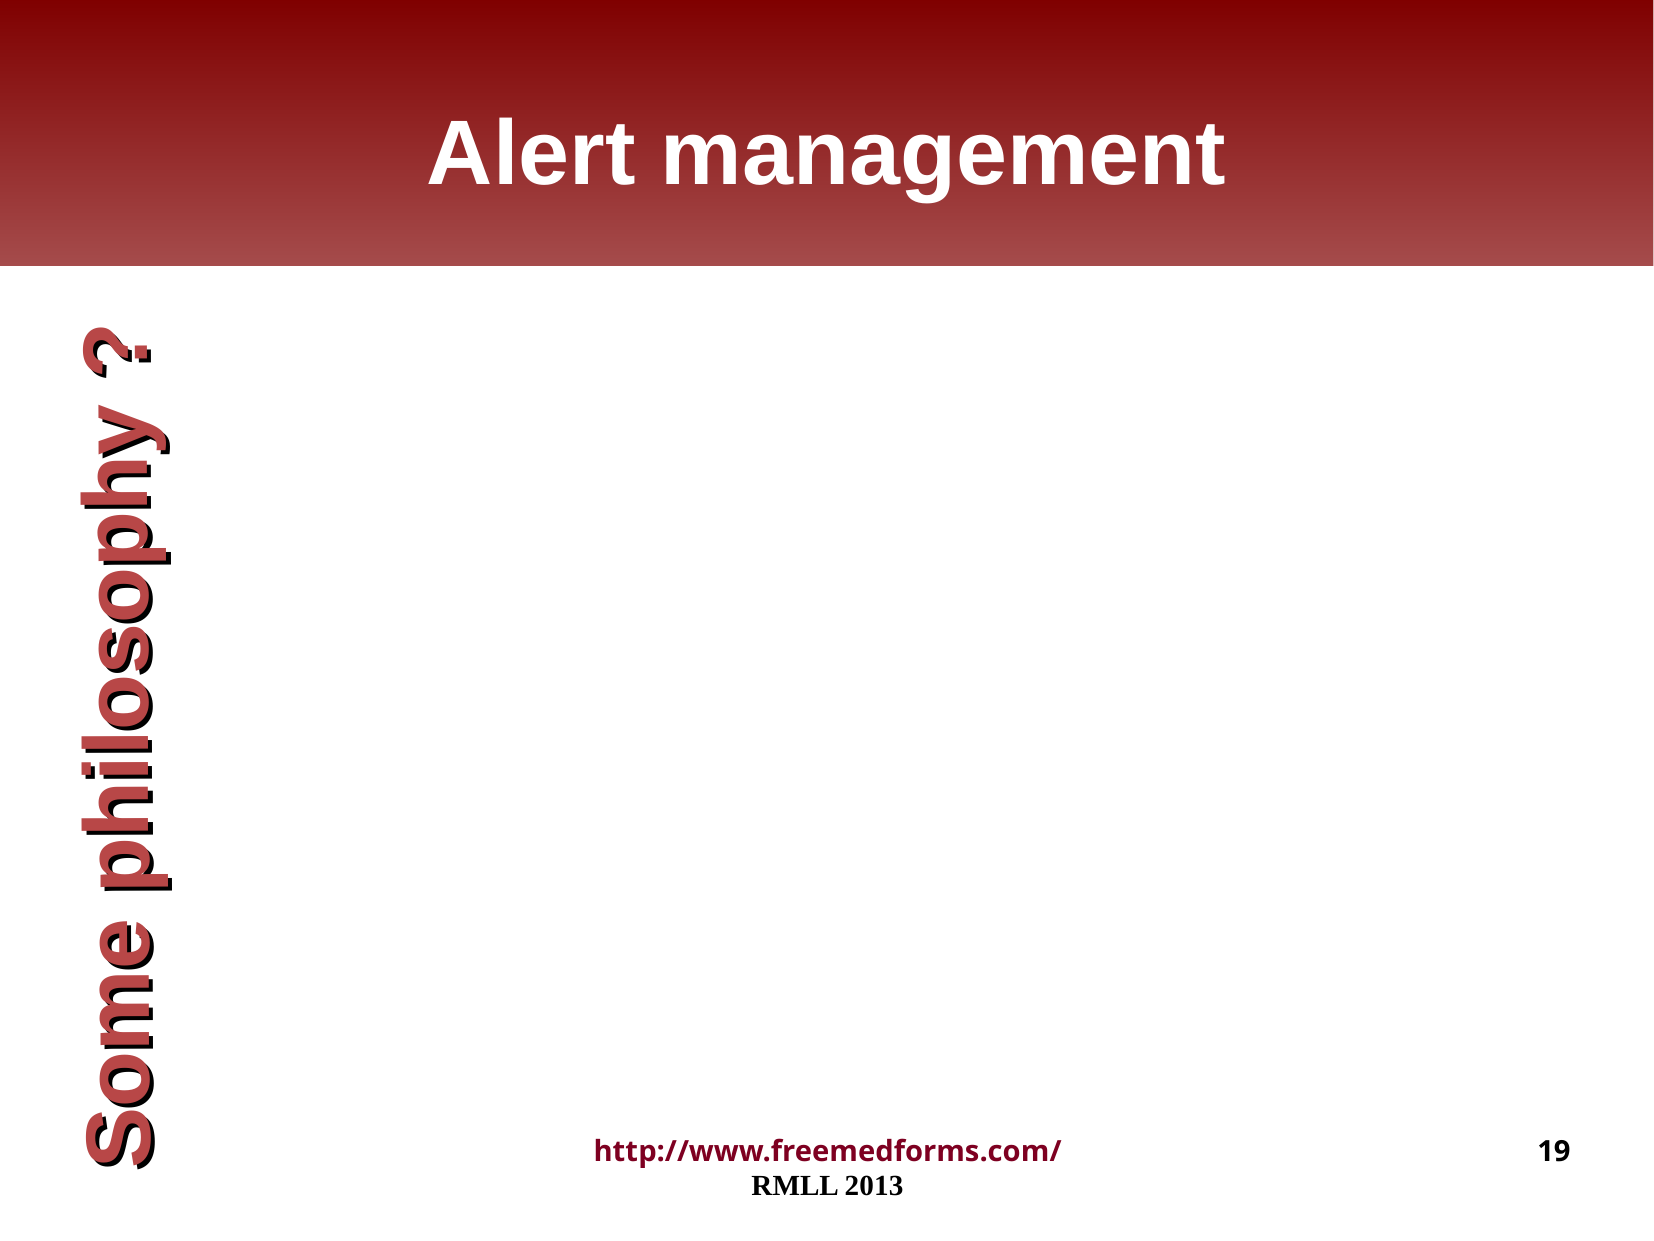

# Alert management
Some philosophy ?
19